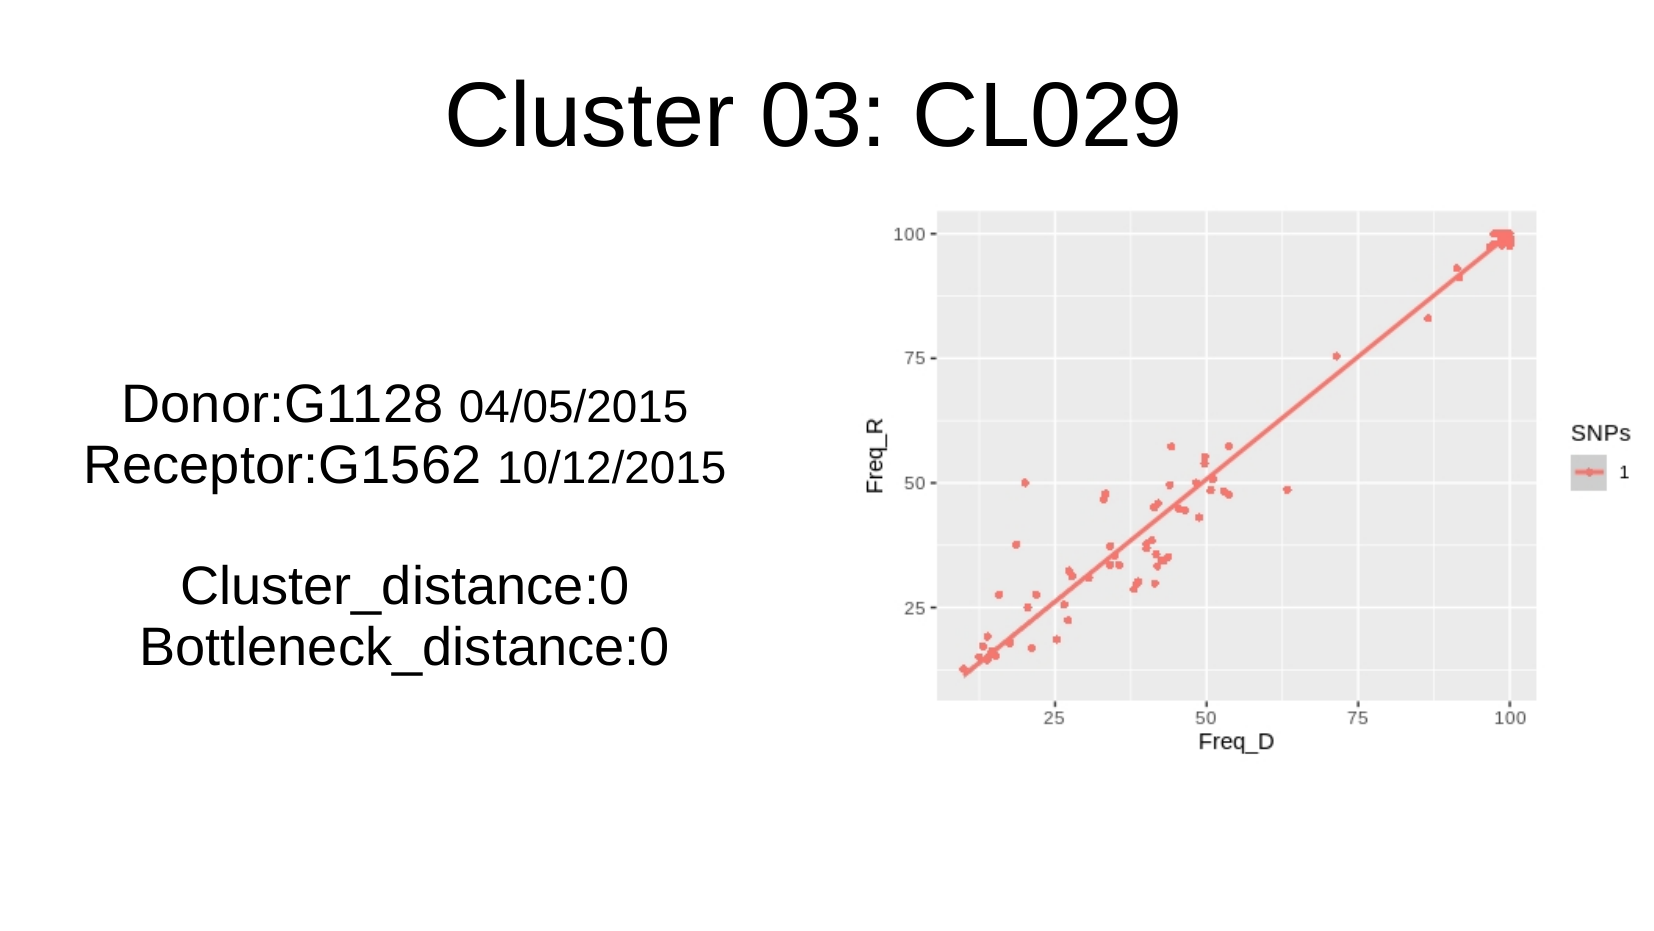

# Cluster 03: CL029
Donor:G1128 04/05/2015
Receptor:G1562 10/12/2015
Cluster_distance:0
Bottleneck_distance:0